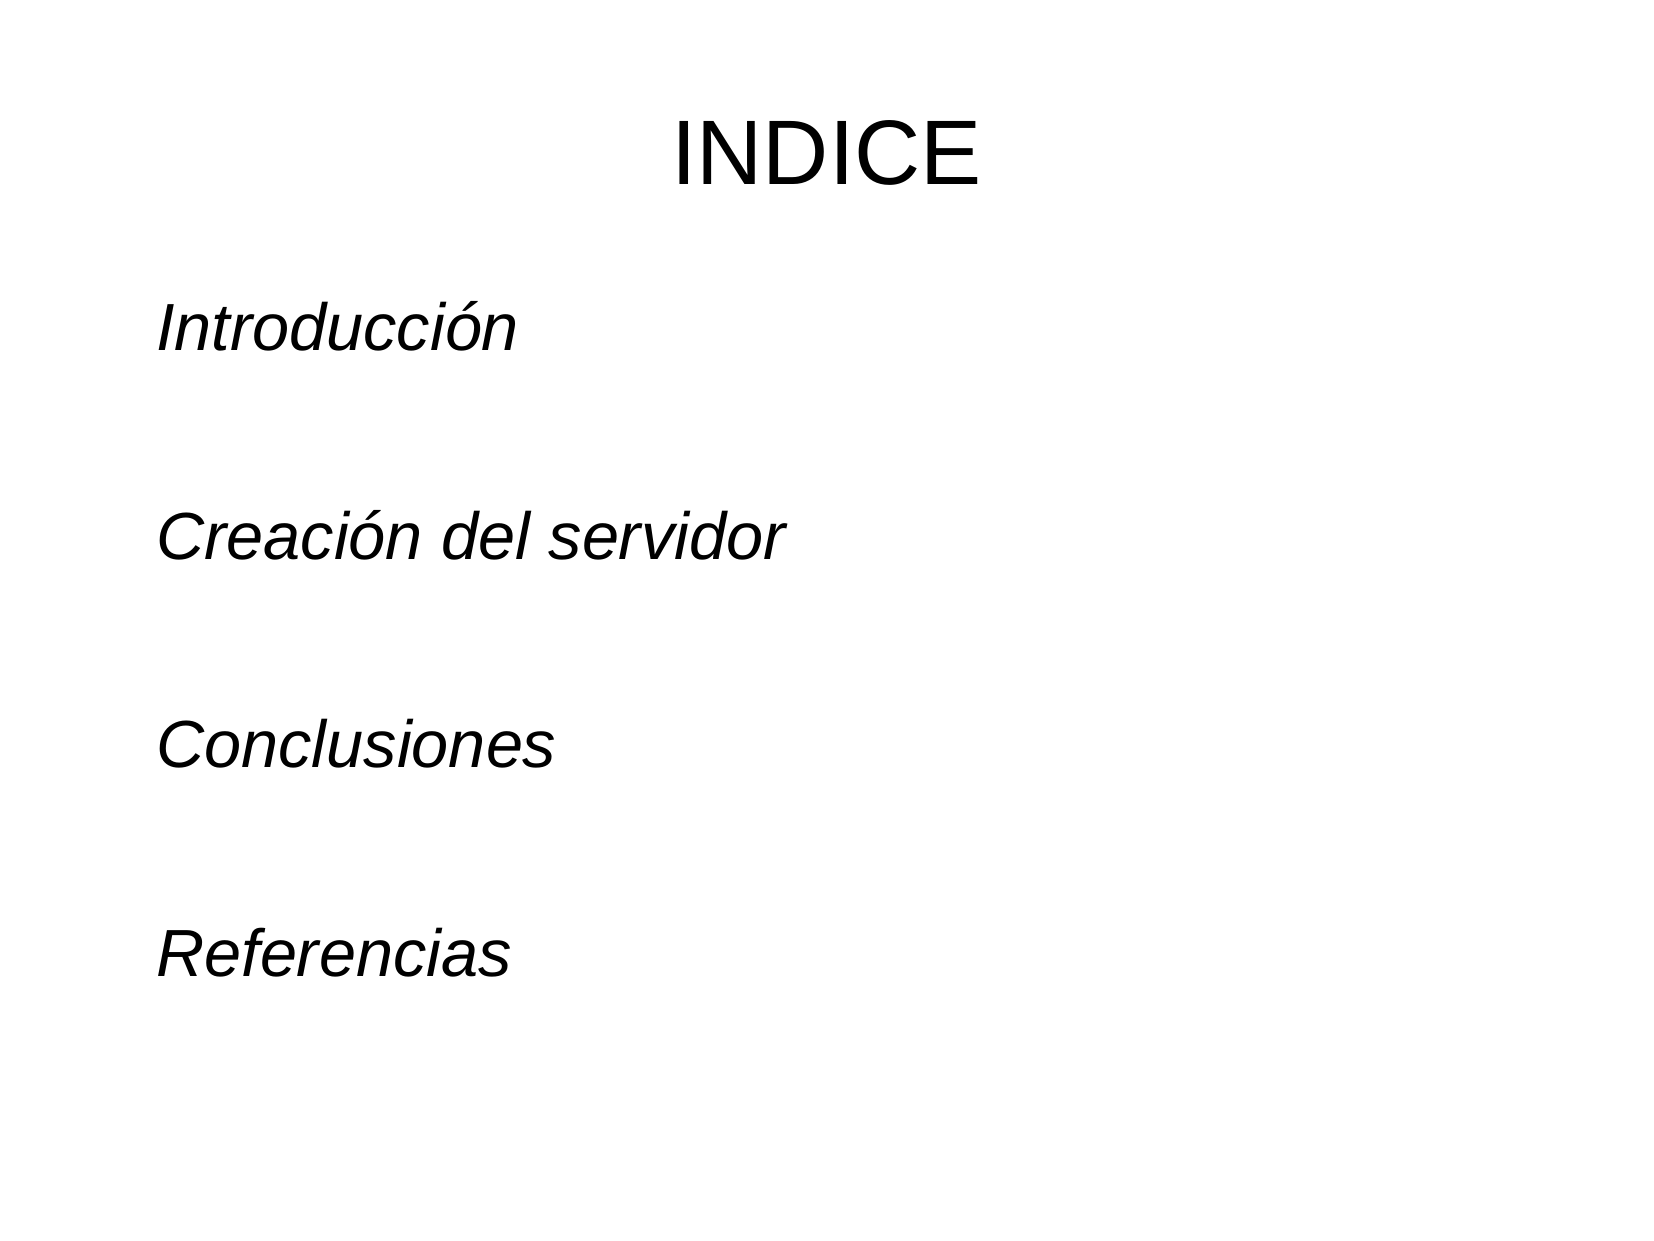

# INDICE
Introducción
Creación del servidor
Conclusiones
Referencias